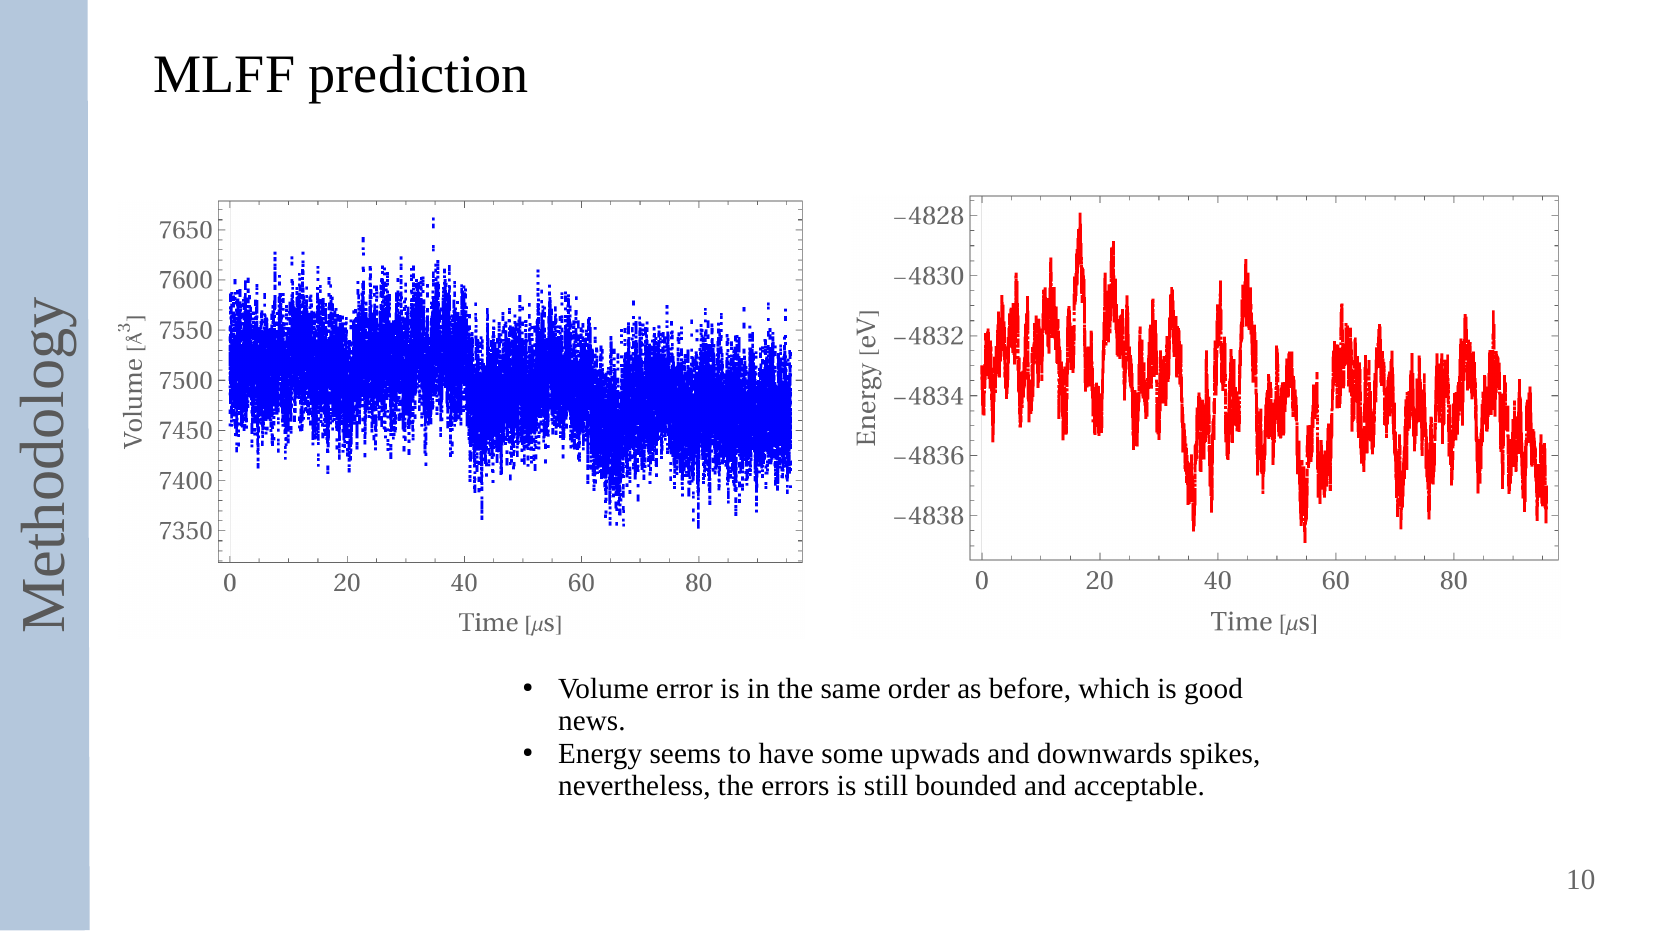

MLFF prediction
# Methodology
Volume error is in the same order as before, which is good news.
Energy seems to have some upwads and downwards spikes, nevertheless, the errors is still bounded and acceptable.